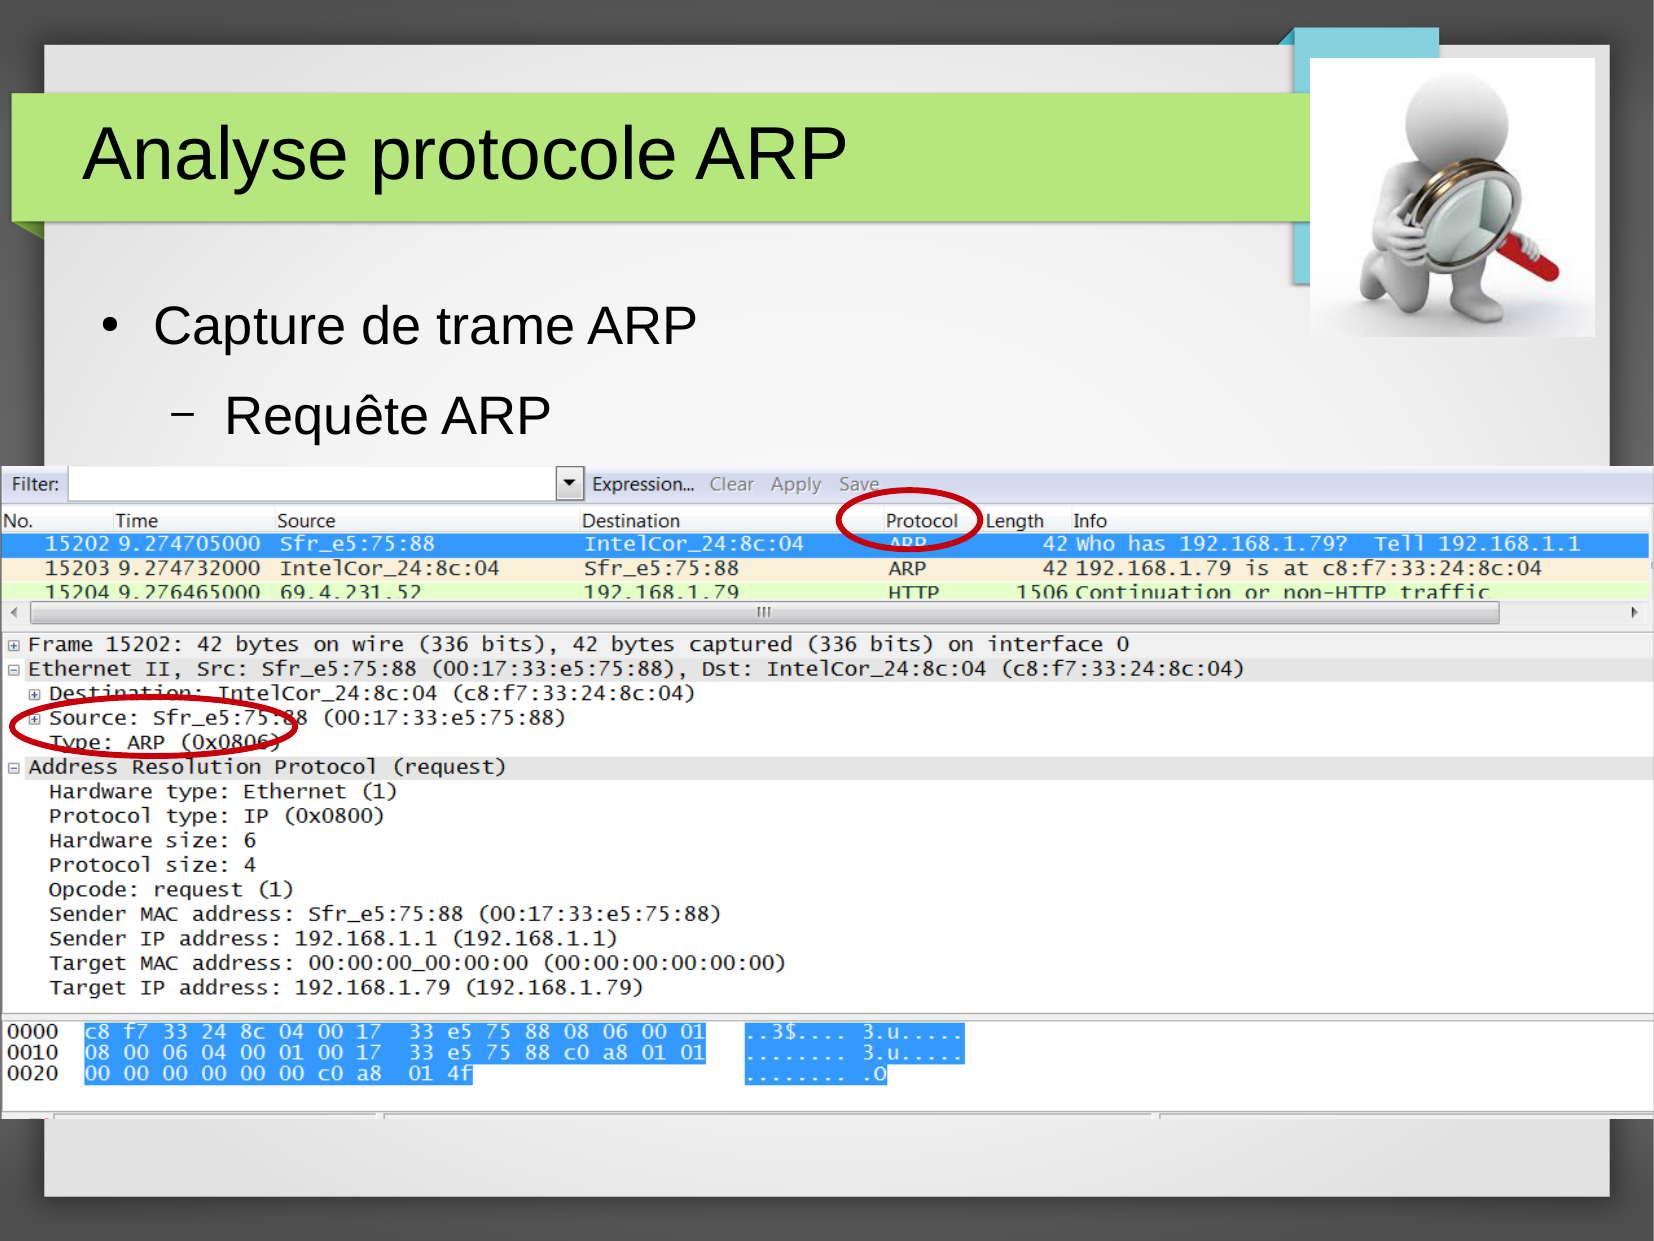

# Analyse protocole ARP
Capture de trame ARP
Requête ARP